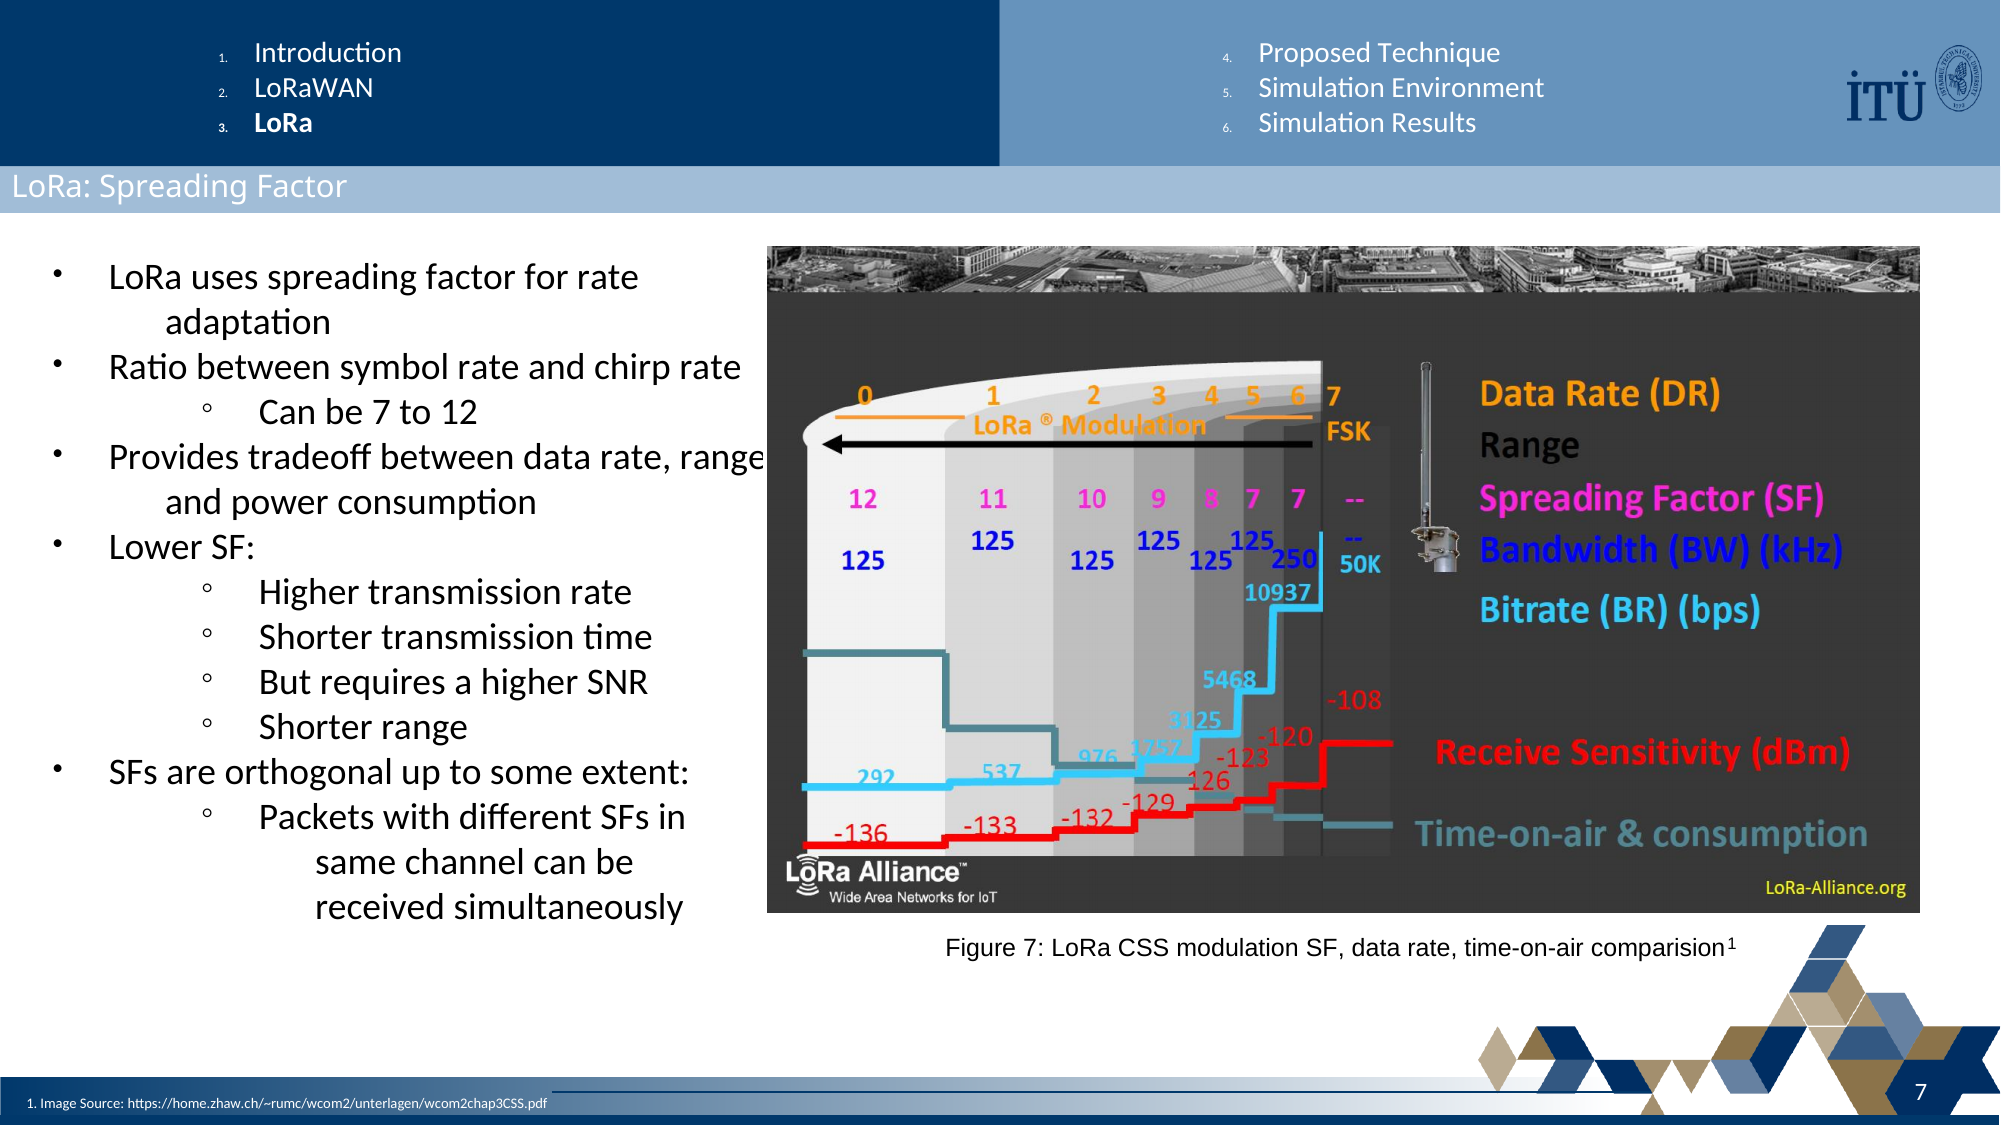

Introduction
LoRaWAN
LoRa
Proposed Technique
Simulation Environment
Simulation Results
# LoRa: Spreading Factor
LoRa uses spreading factor for rate adaptation
Ratio between symbol rate and chirp rate
Can be 7 to 12
Provides tradeoff between data rate, range and power consumption
Lower SF:
Higher transmission rate
Shorter transmission time
But requires a higher SNR
Shorter range
SFs are orthogonal up to some extent:
Packets with different SFs in same channel can be received simultaneously
Figure 7: LoRa CSS modulation SF, data rate, time-on-air comparision1
1. Image Source: https://home.zhaw.ch/~rumc/wcom2/unterlagen/wcom2chap3CSS.pdf